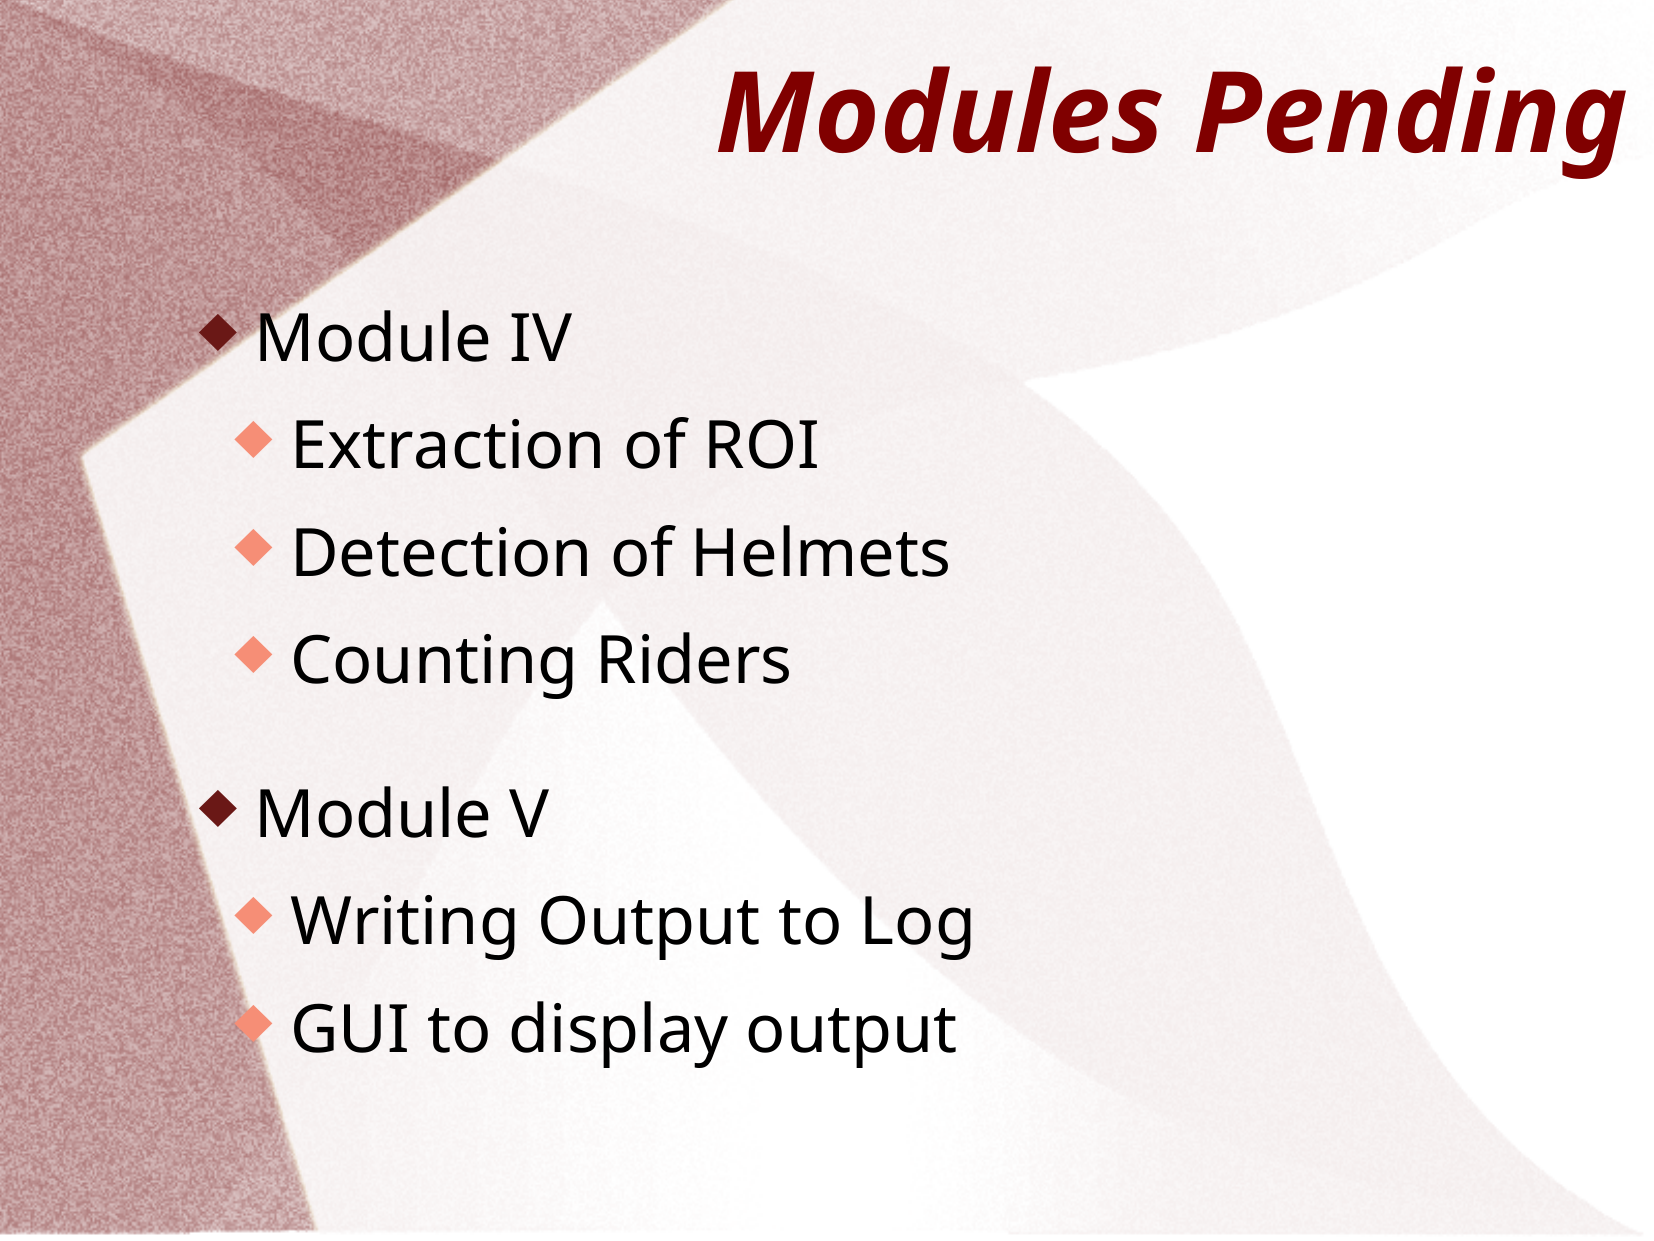

Modules Pending
# Module IV
 Extraction of ROI
 Detection of Helmets
 Counting Riders
 Module V
 Writing Output to Log
 GUI to display output